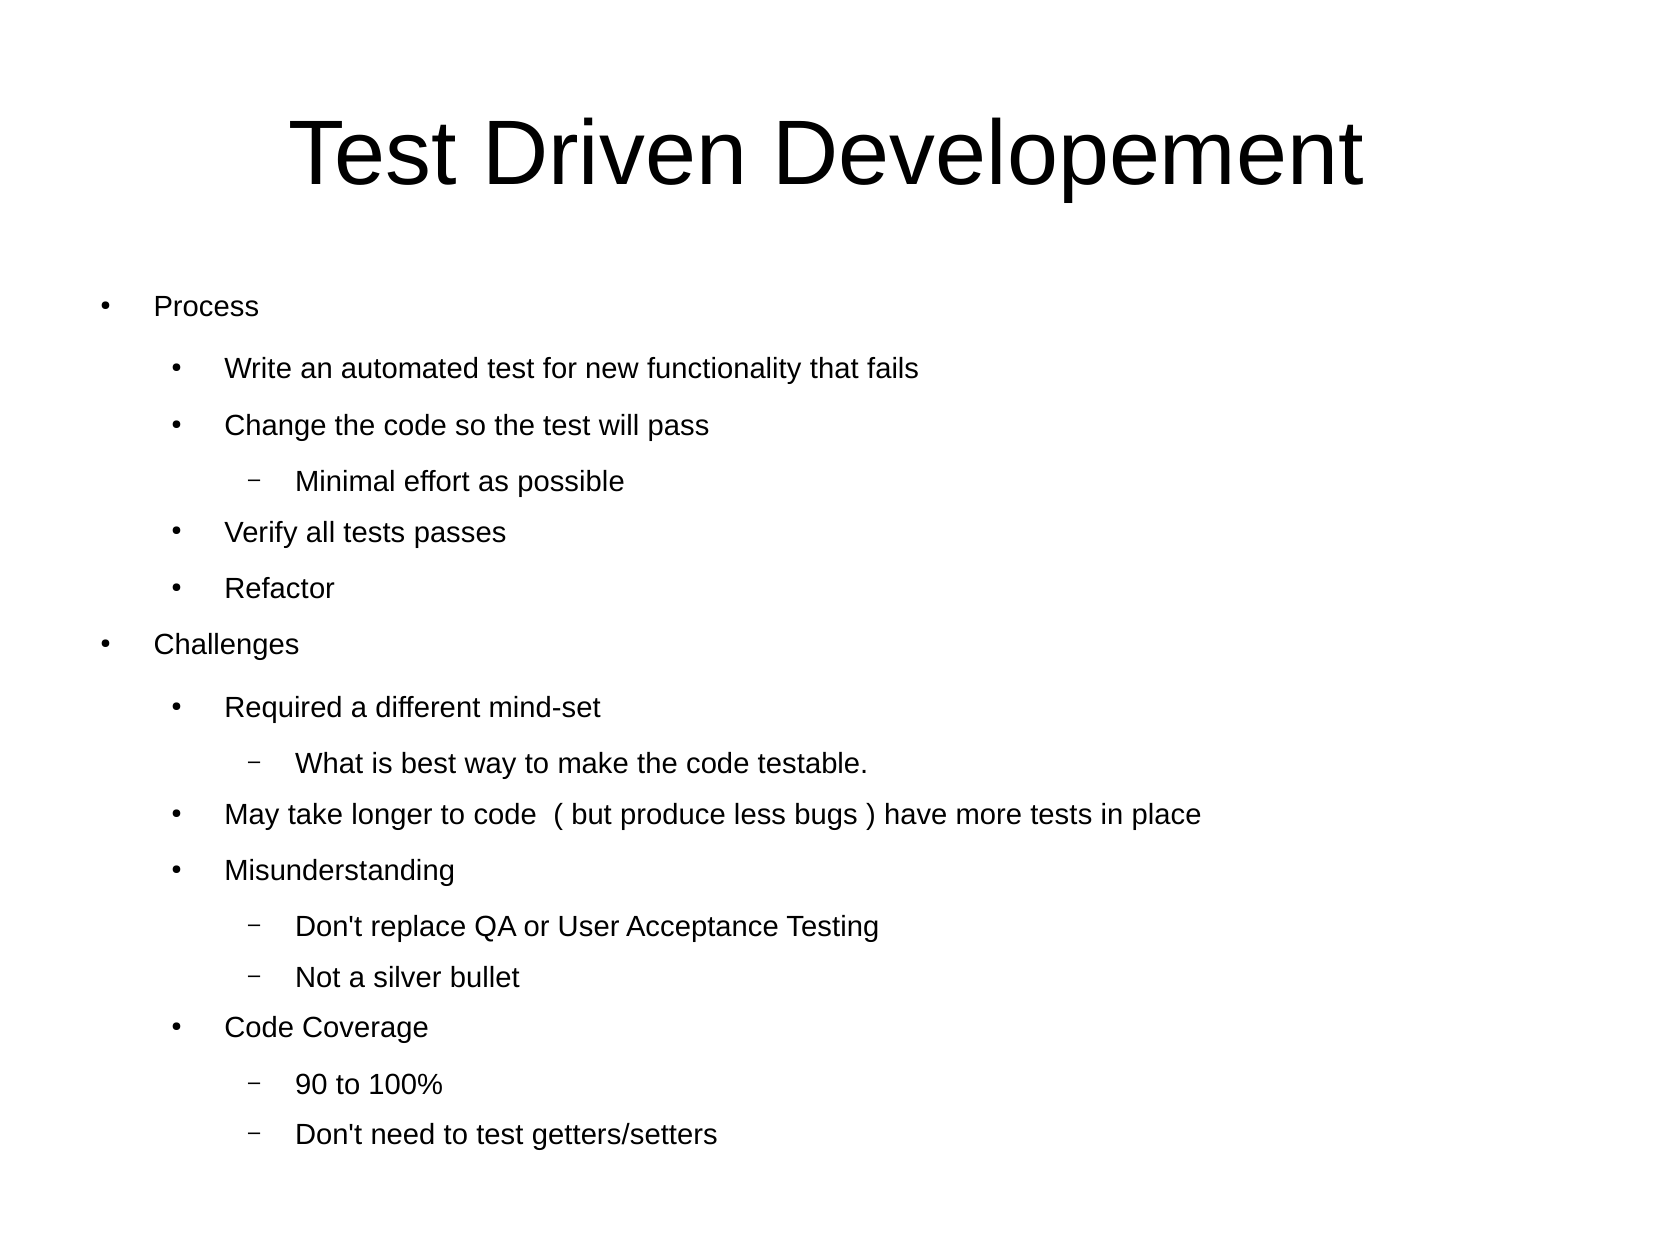

# Test Driven Developement
Process
Write an automated test for new functionality that fails
Change the code so the test will pass
Minimal effort as possible
Verify all tests passes
Refactor
Challenges
Required a different mind-set
What is best way to make the code testable.
May take longer to code ( but produce less bugs ) have more tests in place
Misunderstanding
Don't replace QA or User Acceptance Testing
Not a silver bullet
Code Coverage
90 to 100%
Don't need to test getters/setters